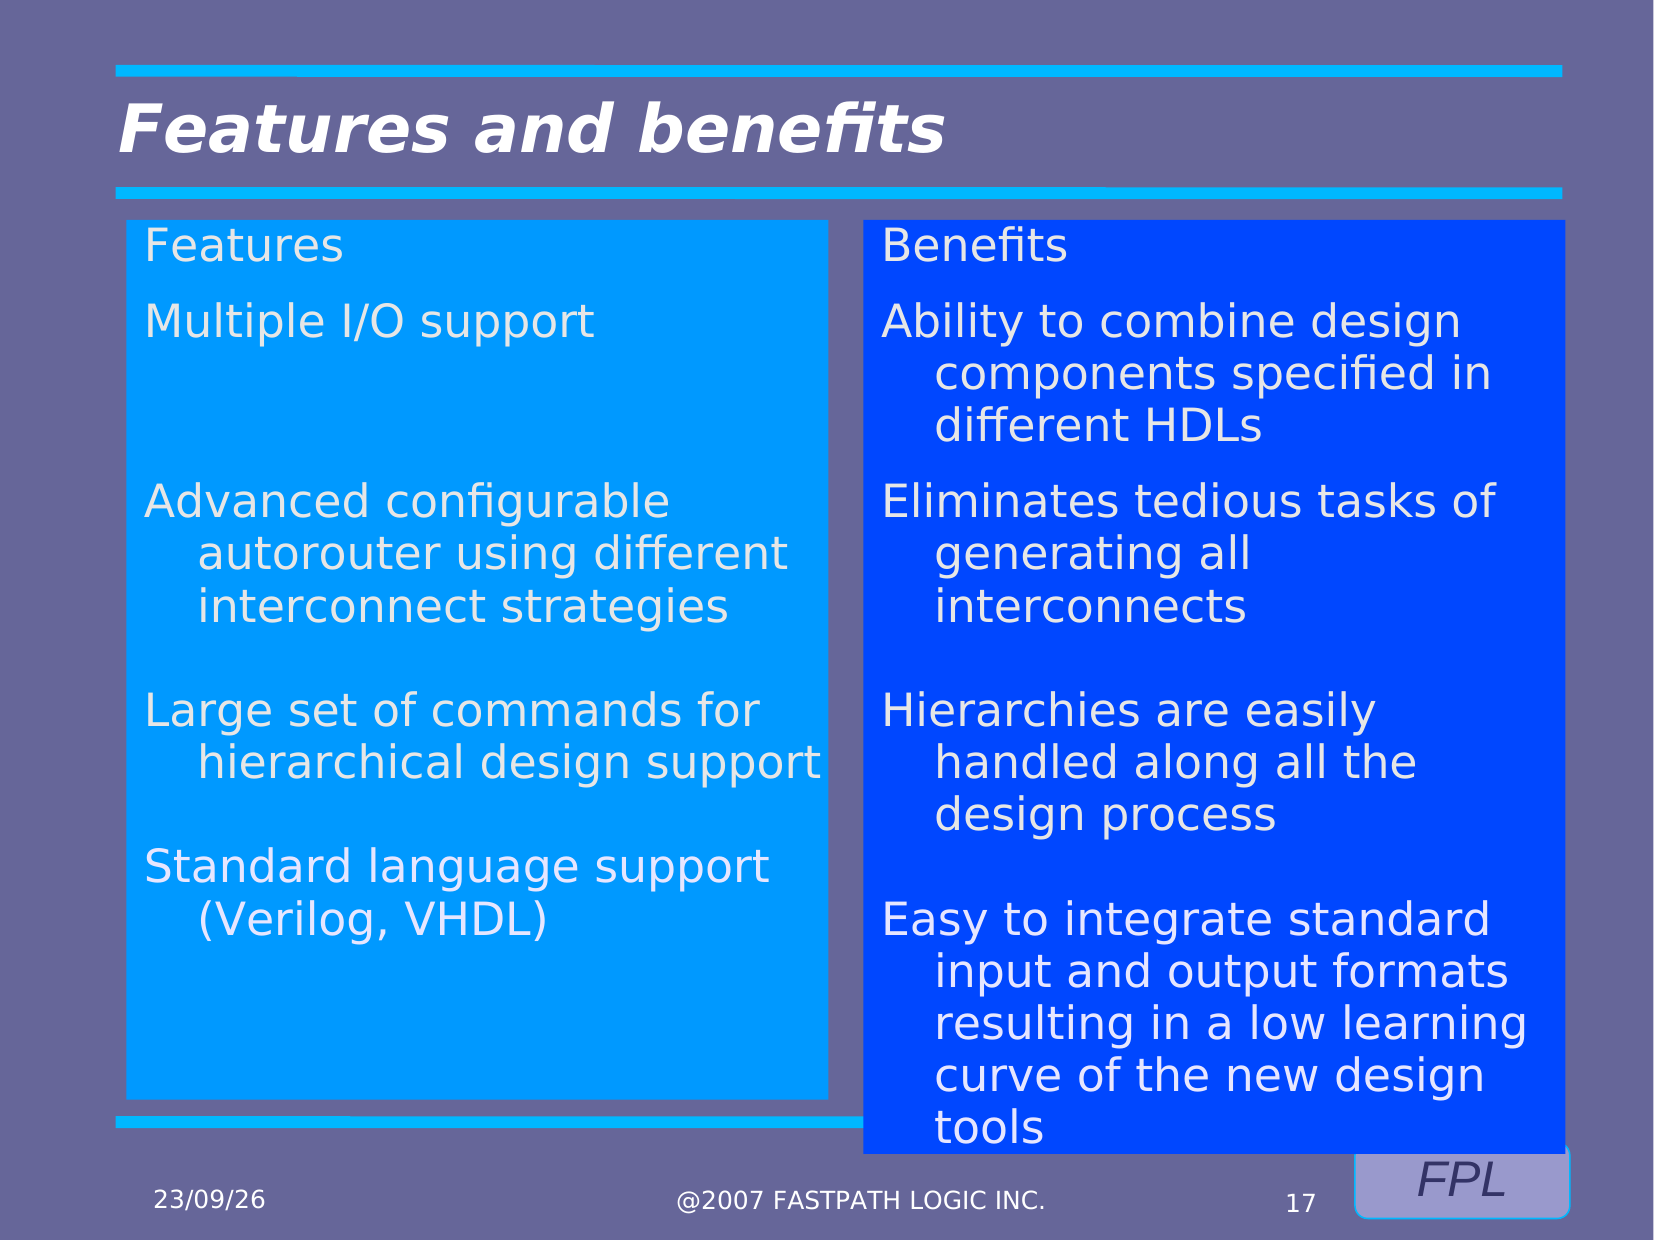

# Features and benefits
Features
Multiple I/O support
Advanced configurable autorouter using different interconnect strategies
Large set of commands for hierarchical design support
Standard language support (Verilog, VHDL)‏
Benefits
Ability to combine design components specified in different HDLs
Eliminates tedious tasks of generating all interconnects
Hierarchies are easily handled along all the design process
Easy to integrate standard input and output formats resulting in a low learning curve of the new design tools
17